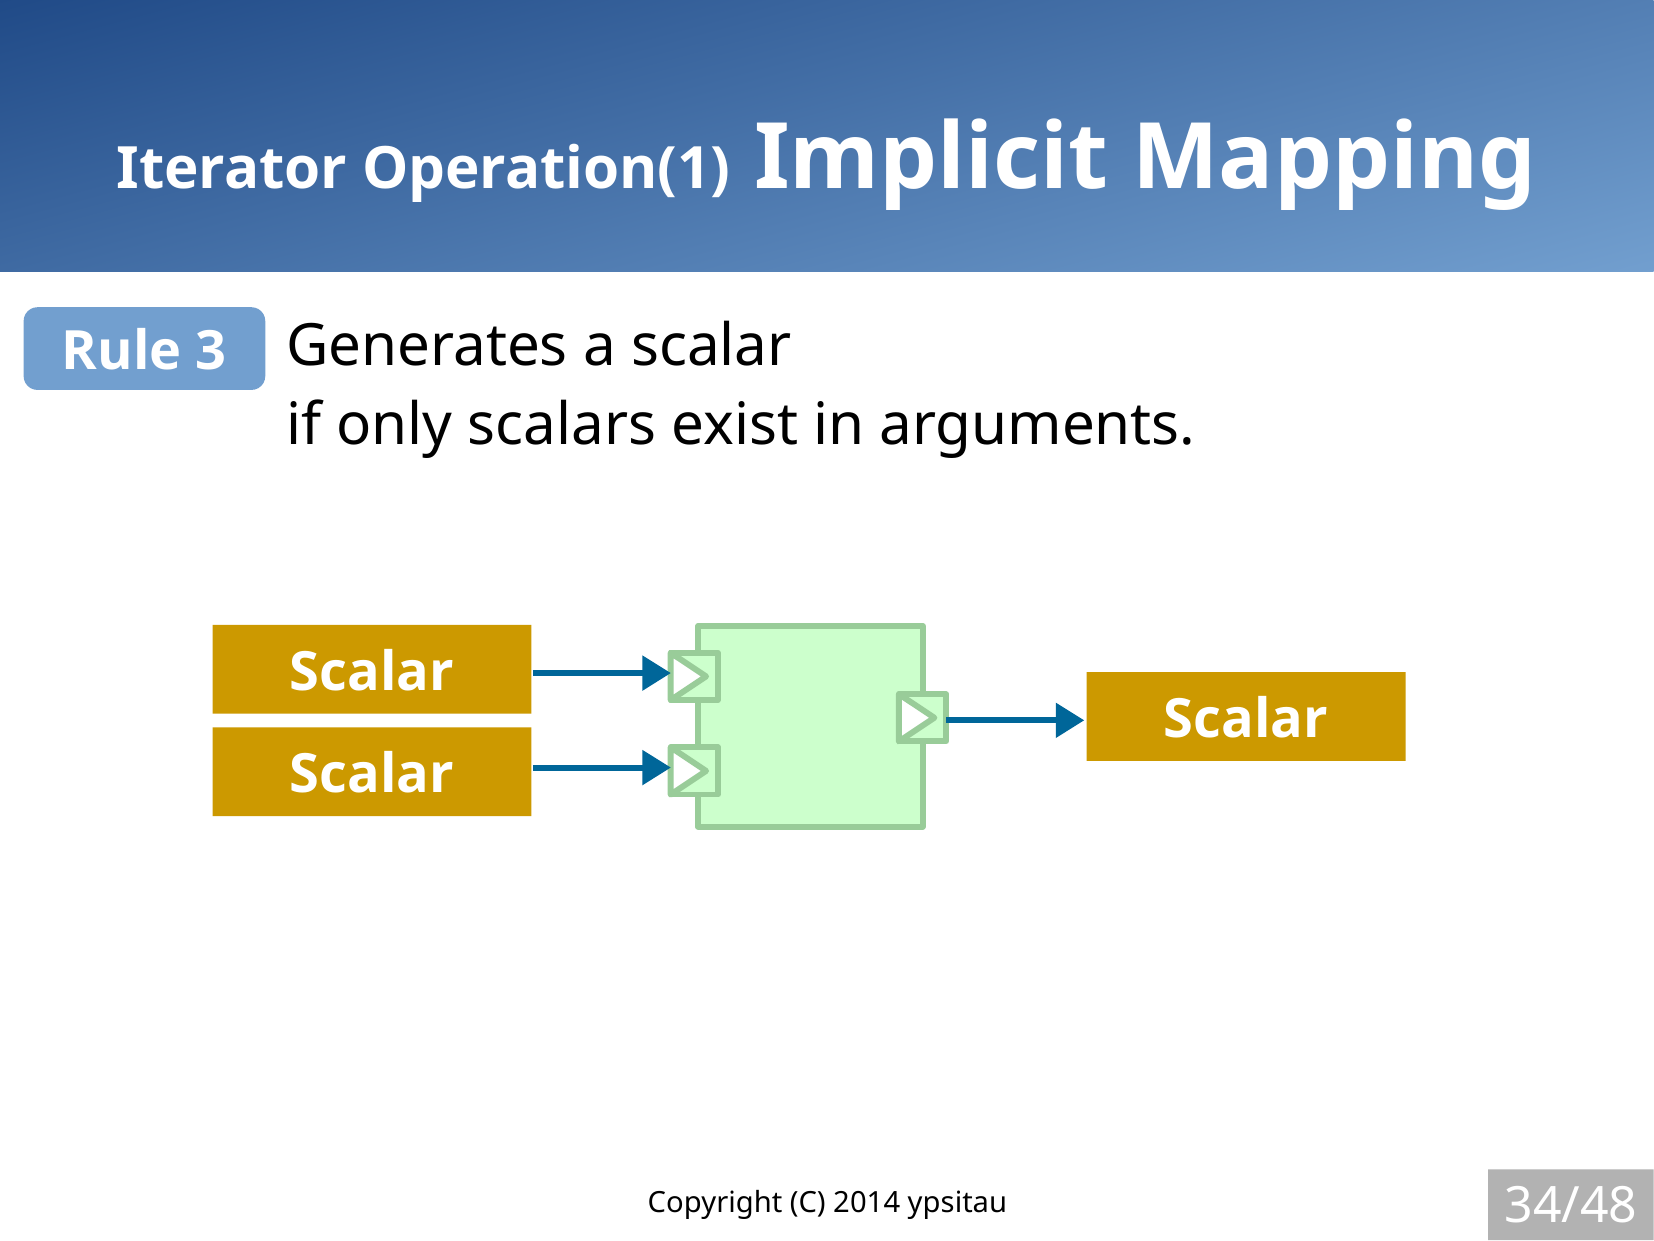

# Iterator Operation(1) Implicit Mapping
Generates a scalar
if only scalars exist in arguments.
Rule 3
Scalar
Scalar
Scalar
34
Copyright (C) 2014 ypsitau